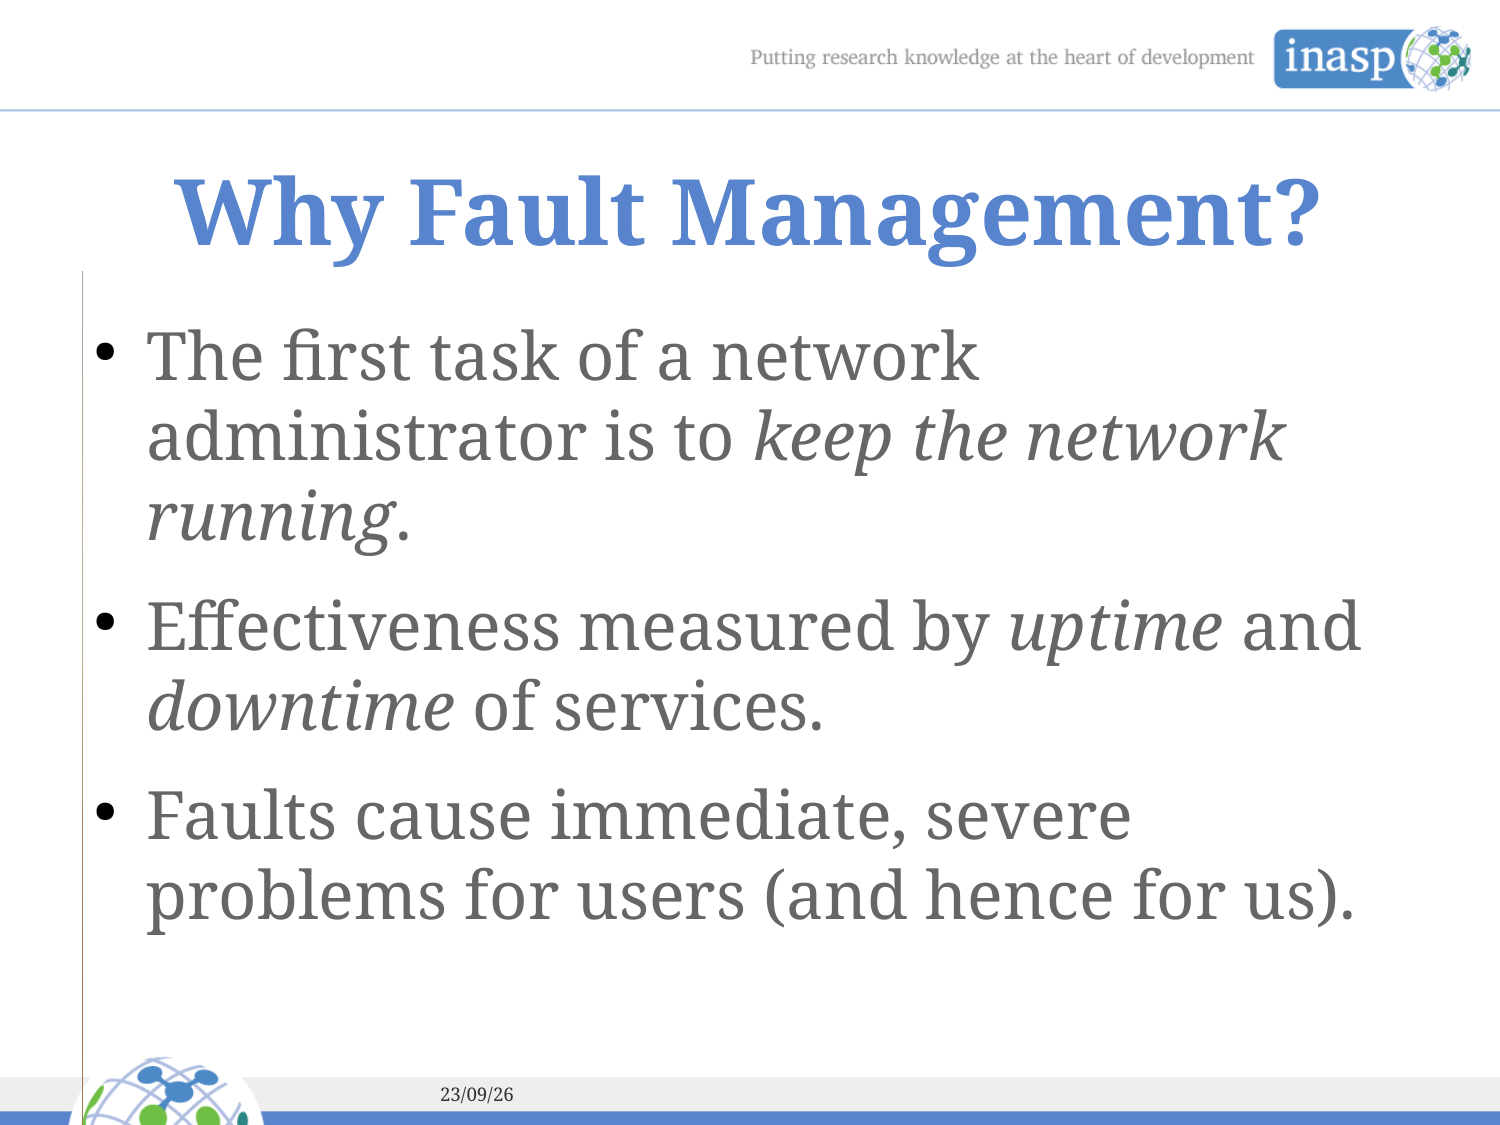

# Why Fault Management?
The first task of a network administrator is to keep the network running.
Effectiveness measured by uptime and downtime of services.
Faults cause immediate, severe problems for users (and hence for us).